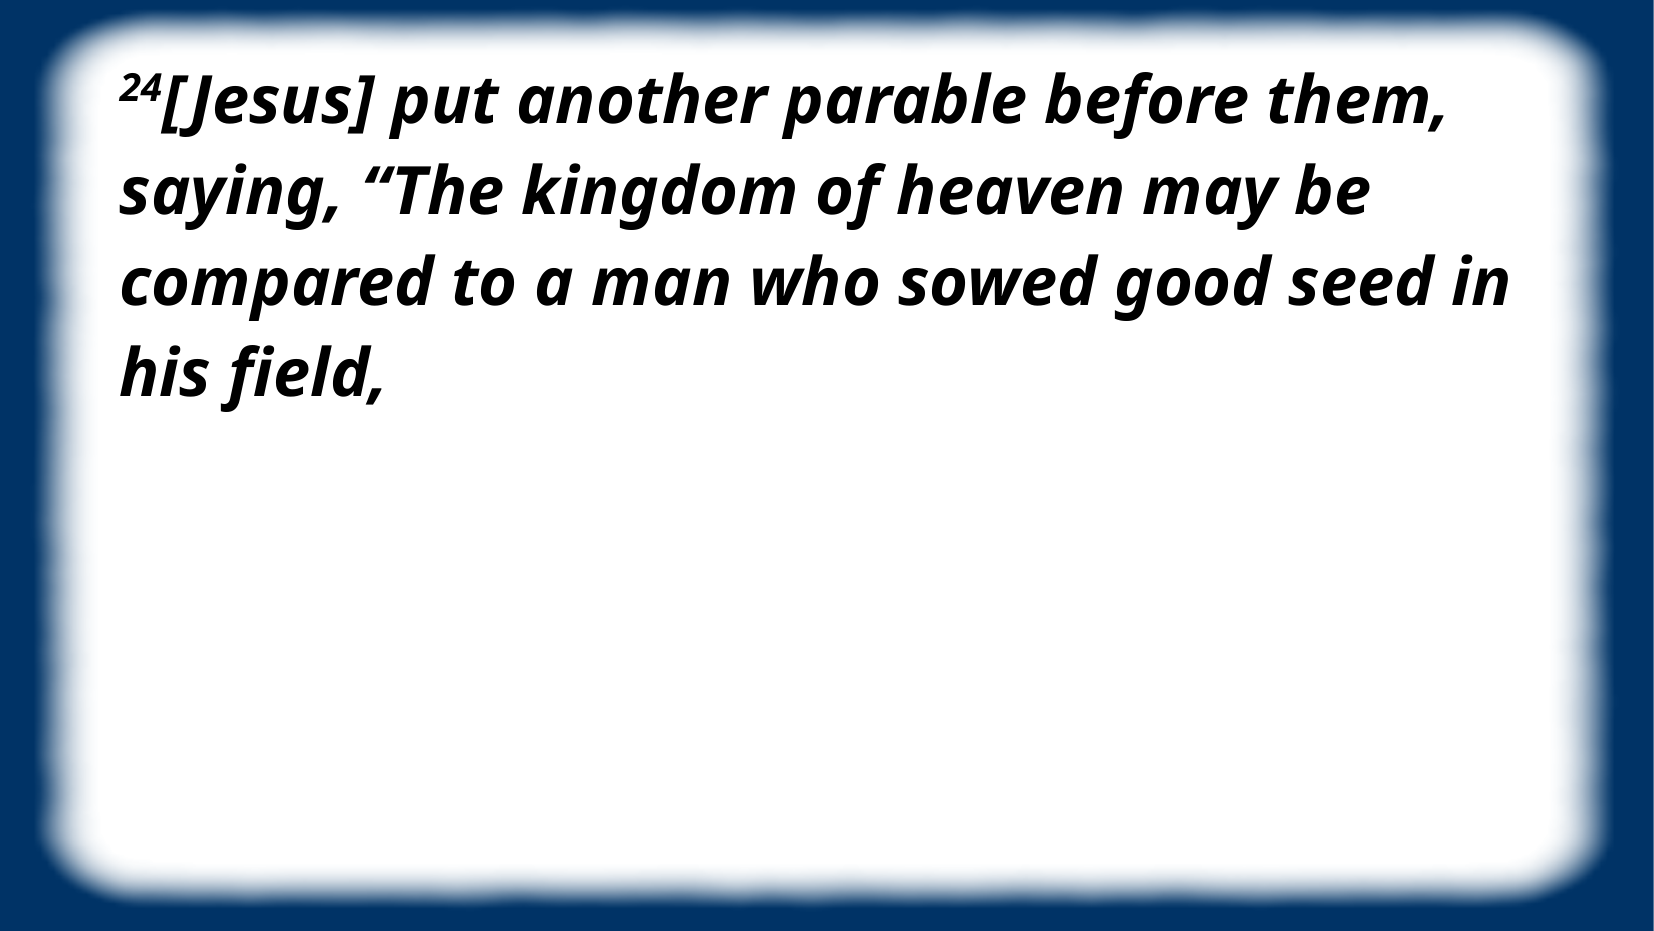

24[Jesus] put another parable before them, saying, “The kingdom of heaven may be compared to a man who sowed good seed in his field,